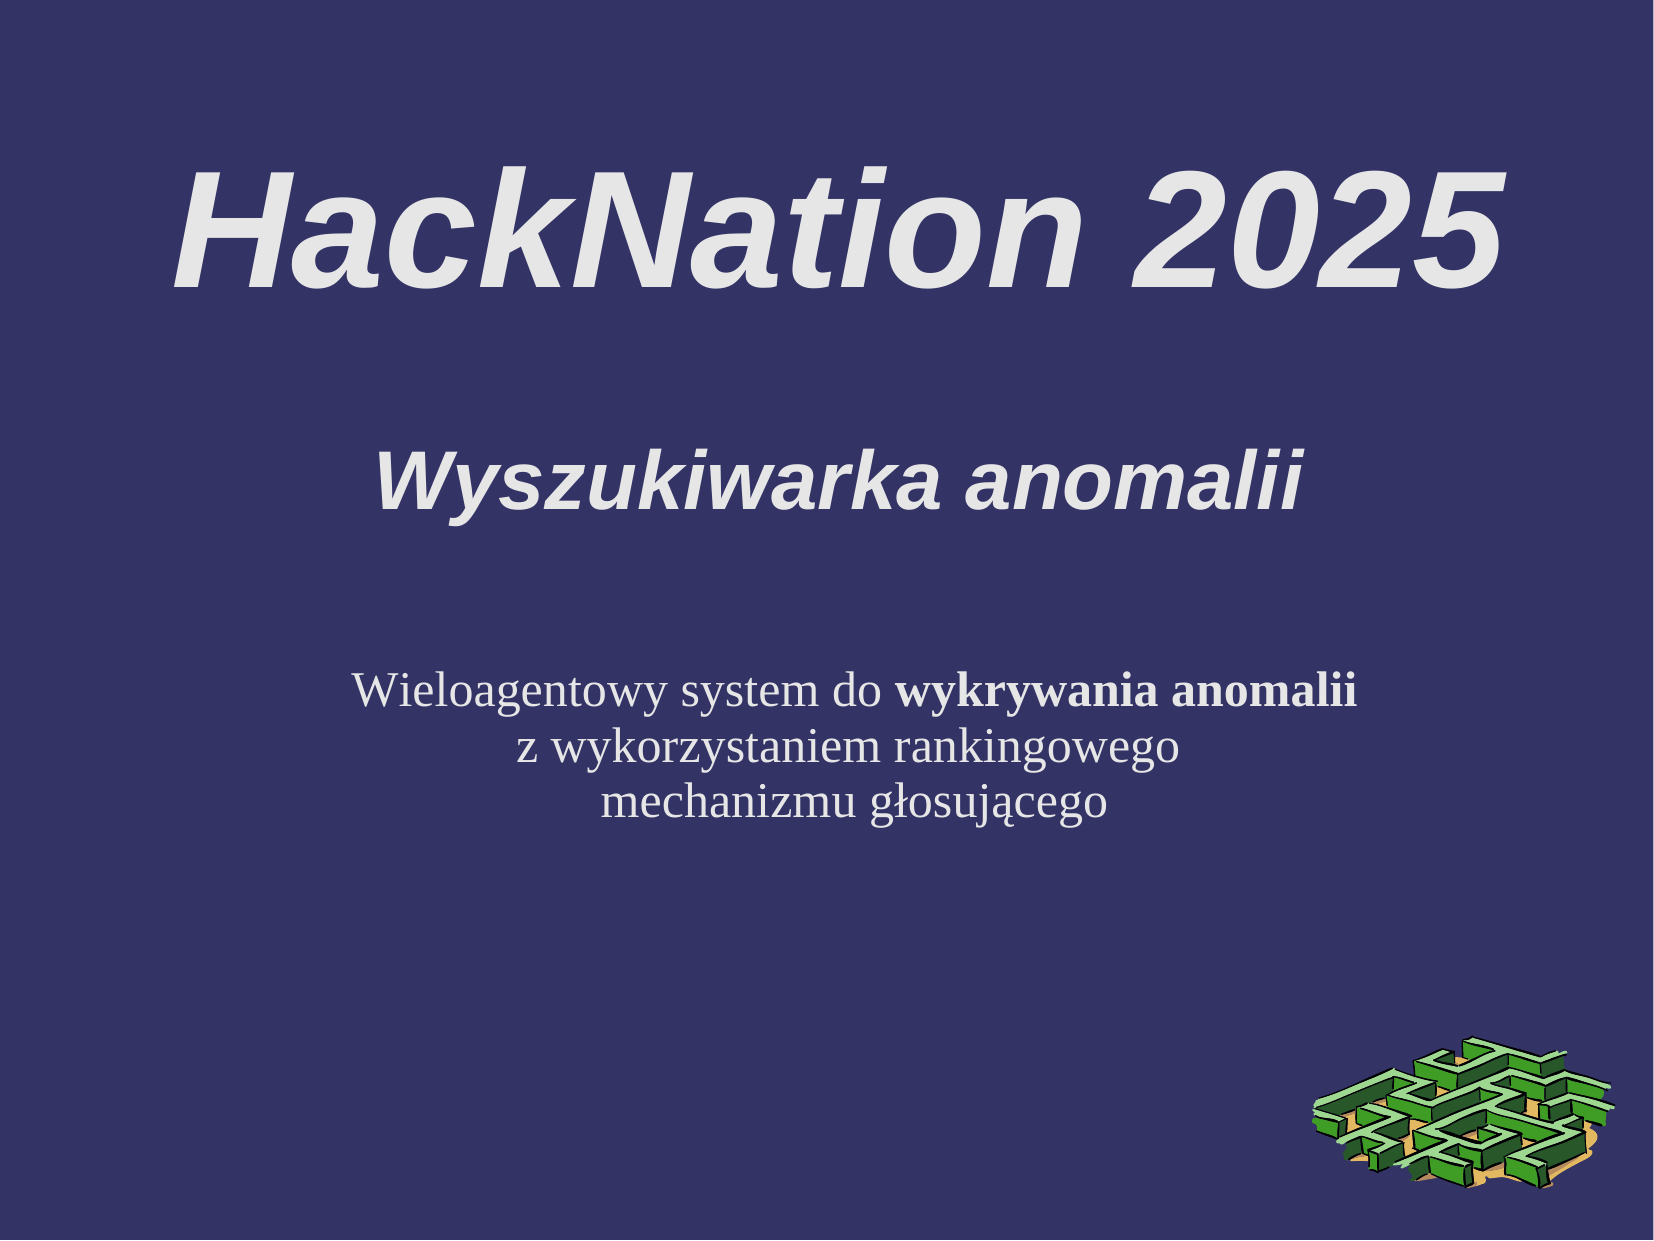

# HackNation 2025 Wyszukiwarka anomalii
Wieloagentowy system do wykrywania anomalii
z wykorzystaniem rankingowego
mechanizmu głosującego